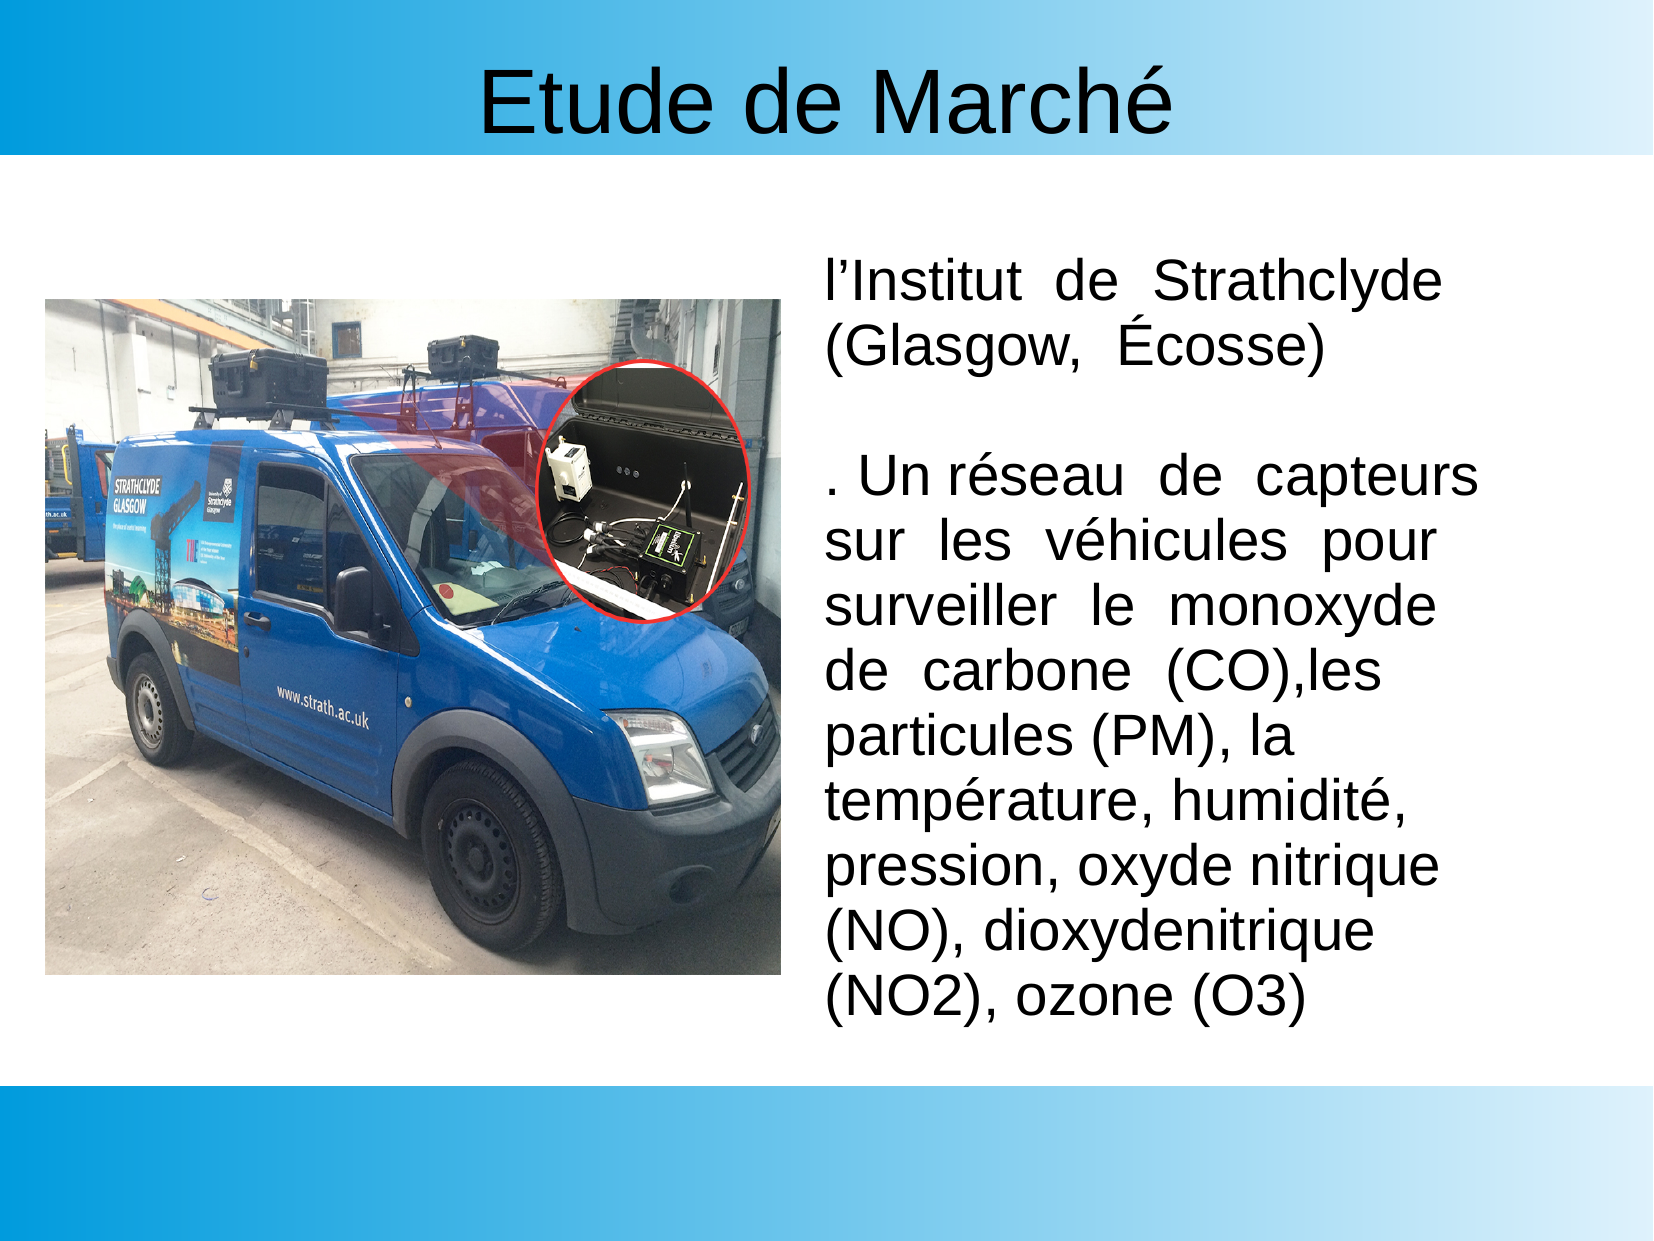

# Etude de Marché
l’Institut de Strathclyde
(Glasgow, Écosse)
. Un réseau de capteurs sur les véhicules pour surveiller le monoxyde de carbone (CO),les particules (PM), la température, humidité, pression, oxyde nitrique (NO), dioxydenitrique (NO2), ozone (O3)